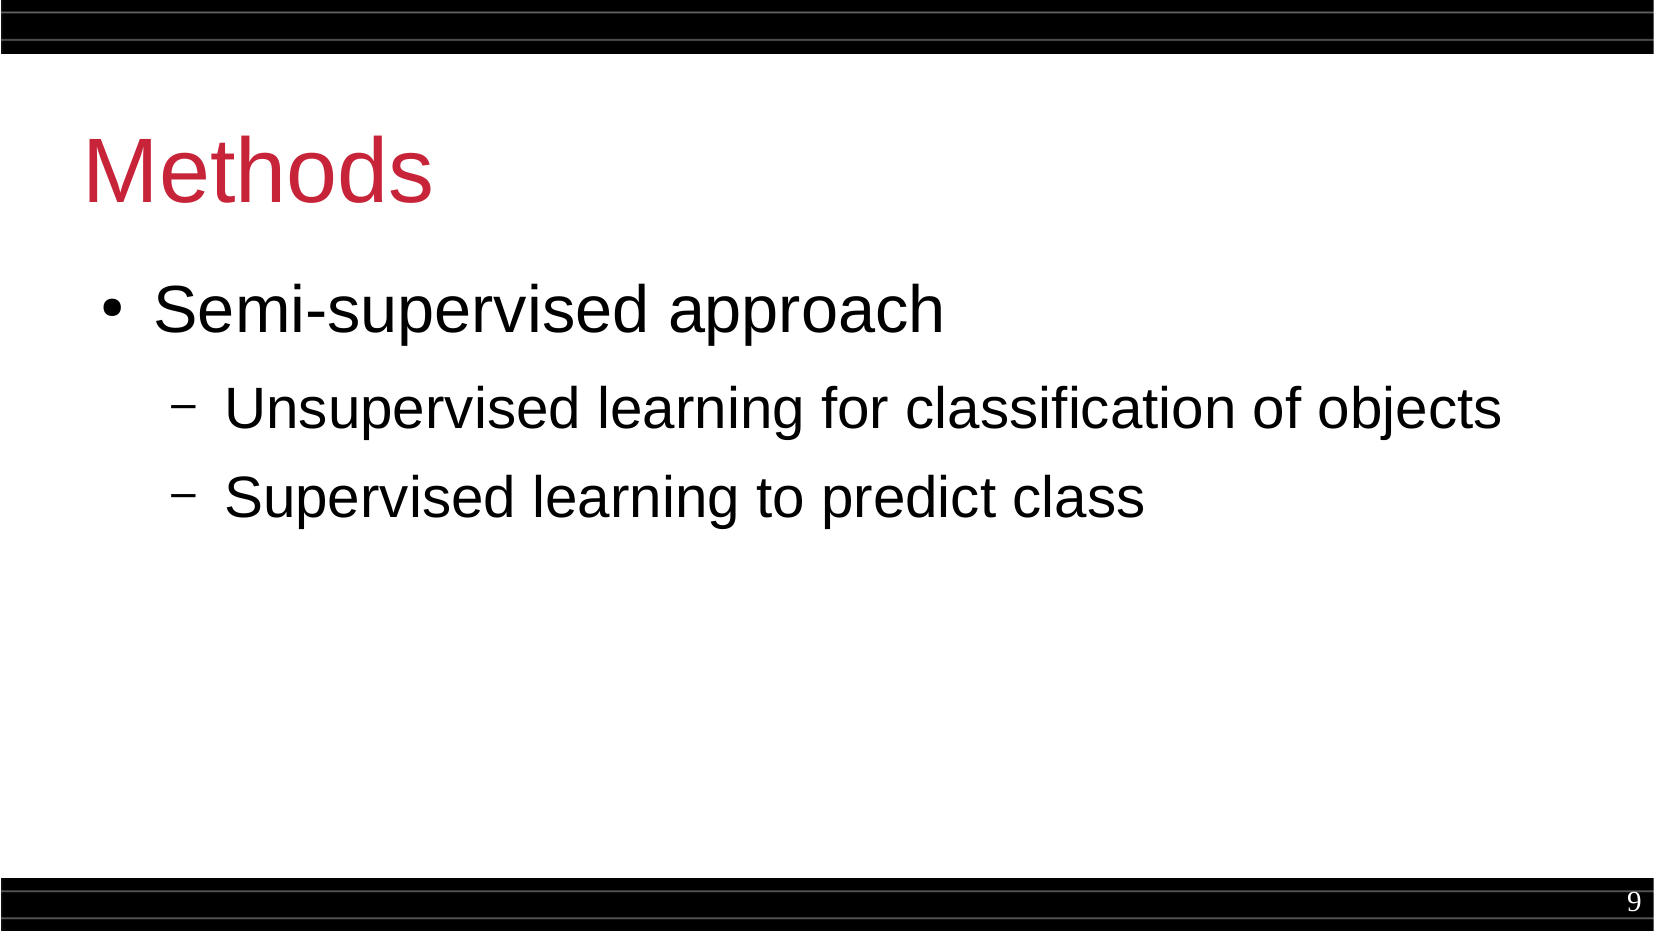

# Methods
Semi-supervised approach
Unsupervised learning for classification of objects
Supervised learning to predict class